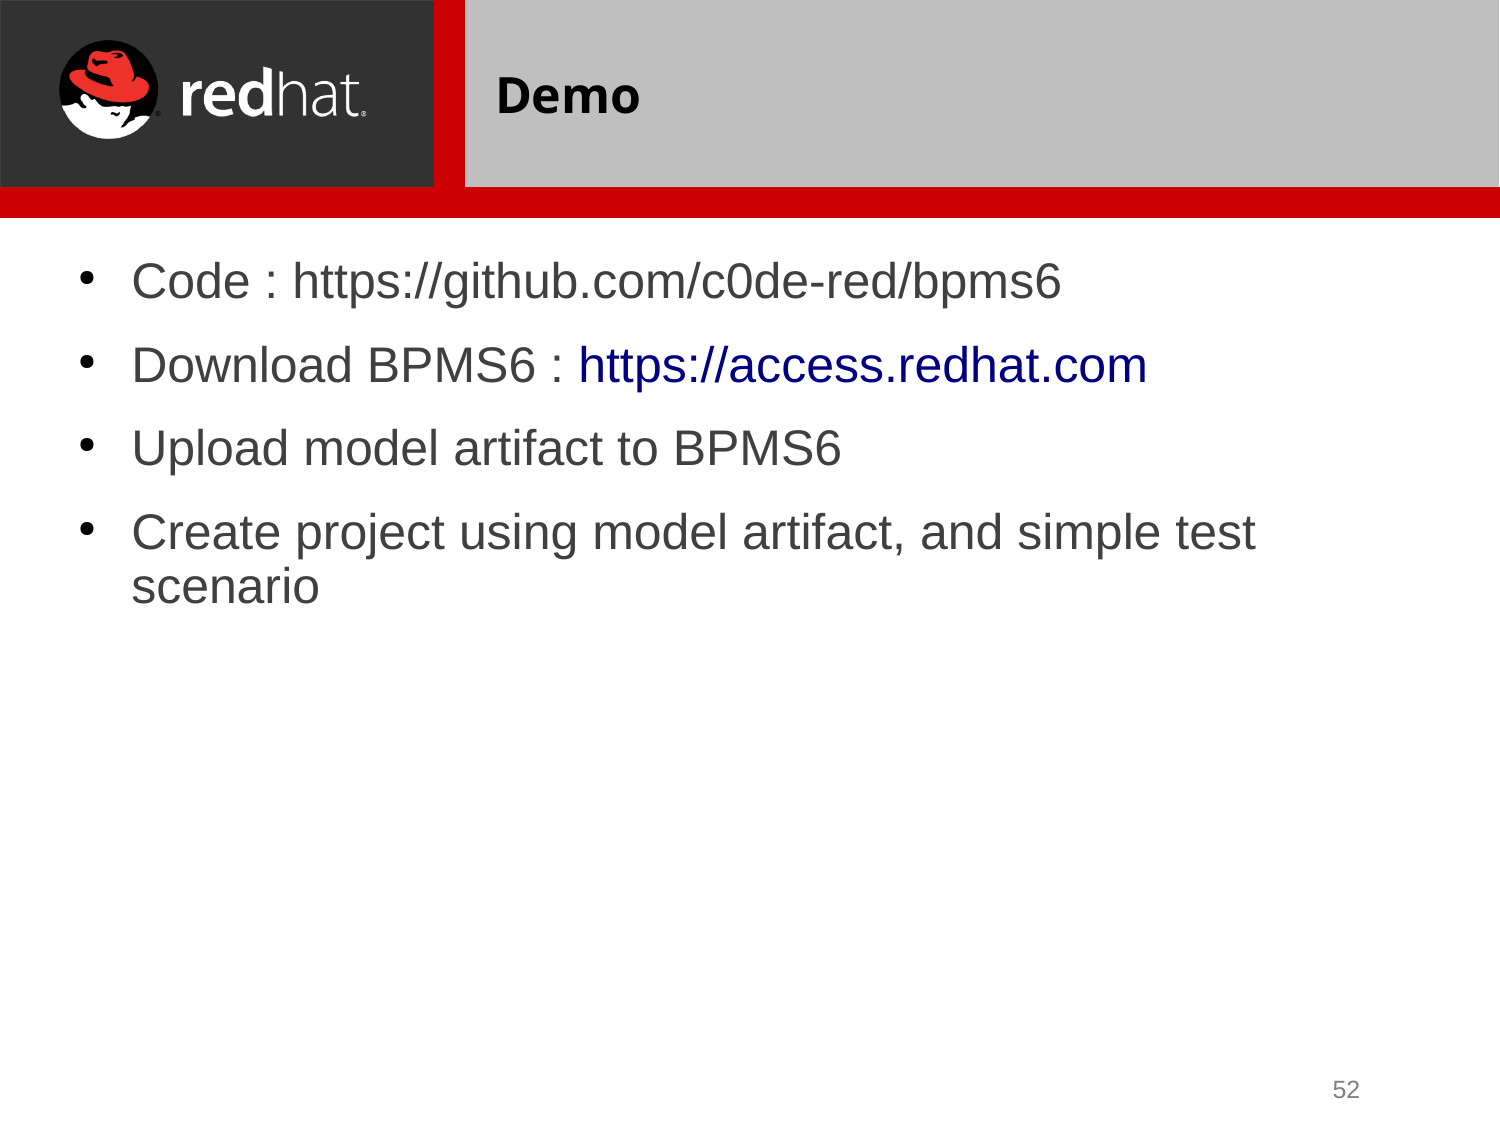

Demo
# Code : https://github.com/c0de-red/bpms6
Download BPMS6 : https://access.redhat.com
Upload model artifact to BPMS6
Create project using model artifact, and simple test scenario